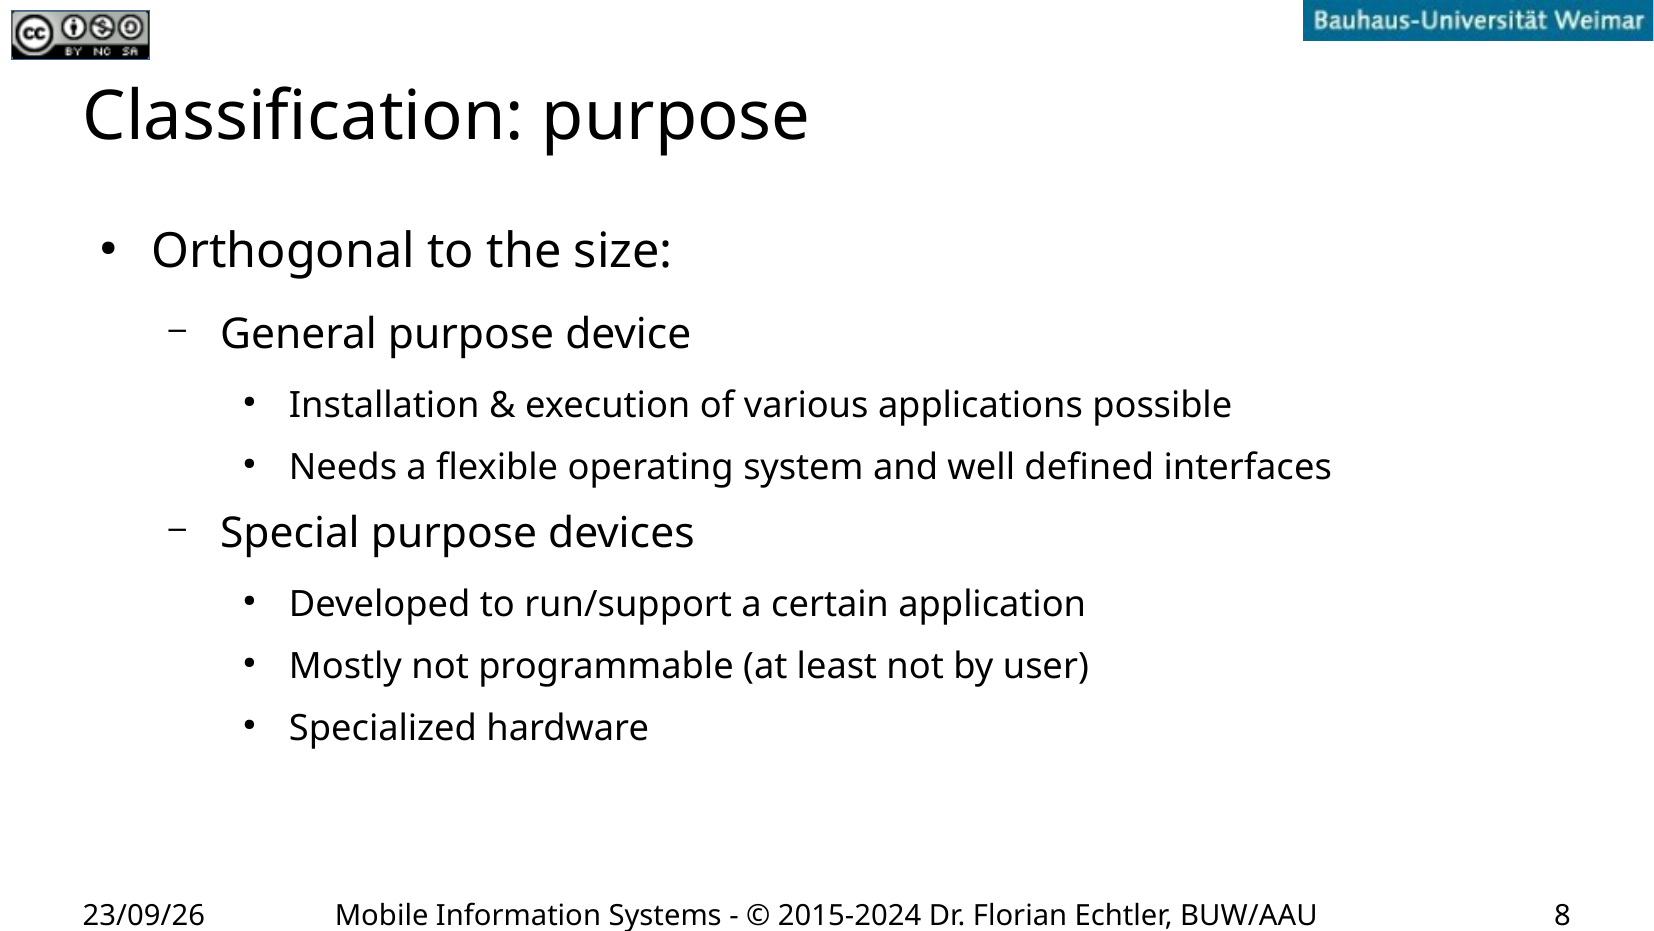

# Classification: purpose
Orthogonal to the size:
General purpose device
Installation & execution of various applications possible
Needs a flexible operating system and well defined interfaces
Special purpose devices
Developed to run/support a certain application
Mostly not programmable (at least not by user)
Specialized hardware
Mobile Information Systems - © 2015-2024 Dr. Florian Echtler, BUW/AAU
8